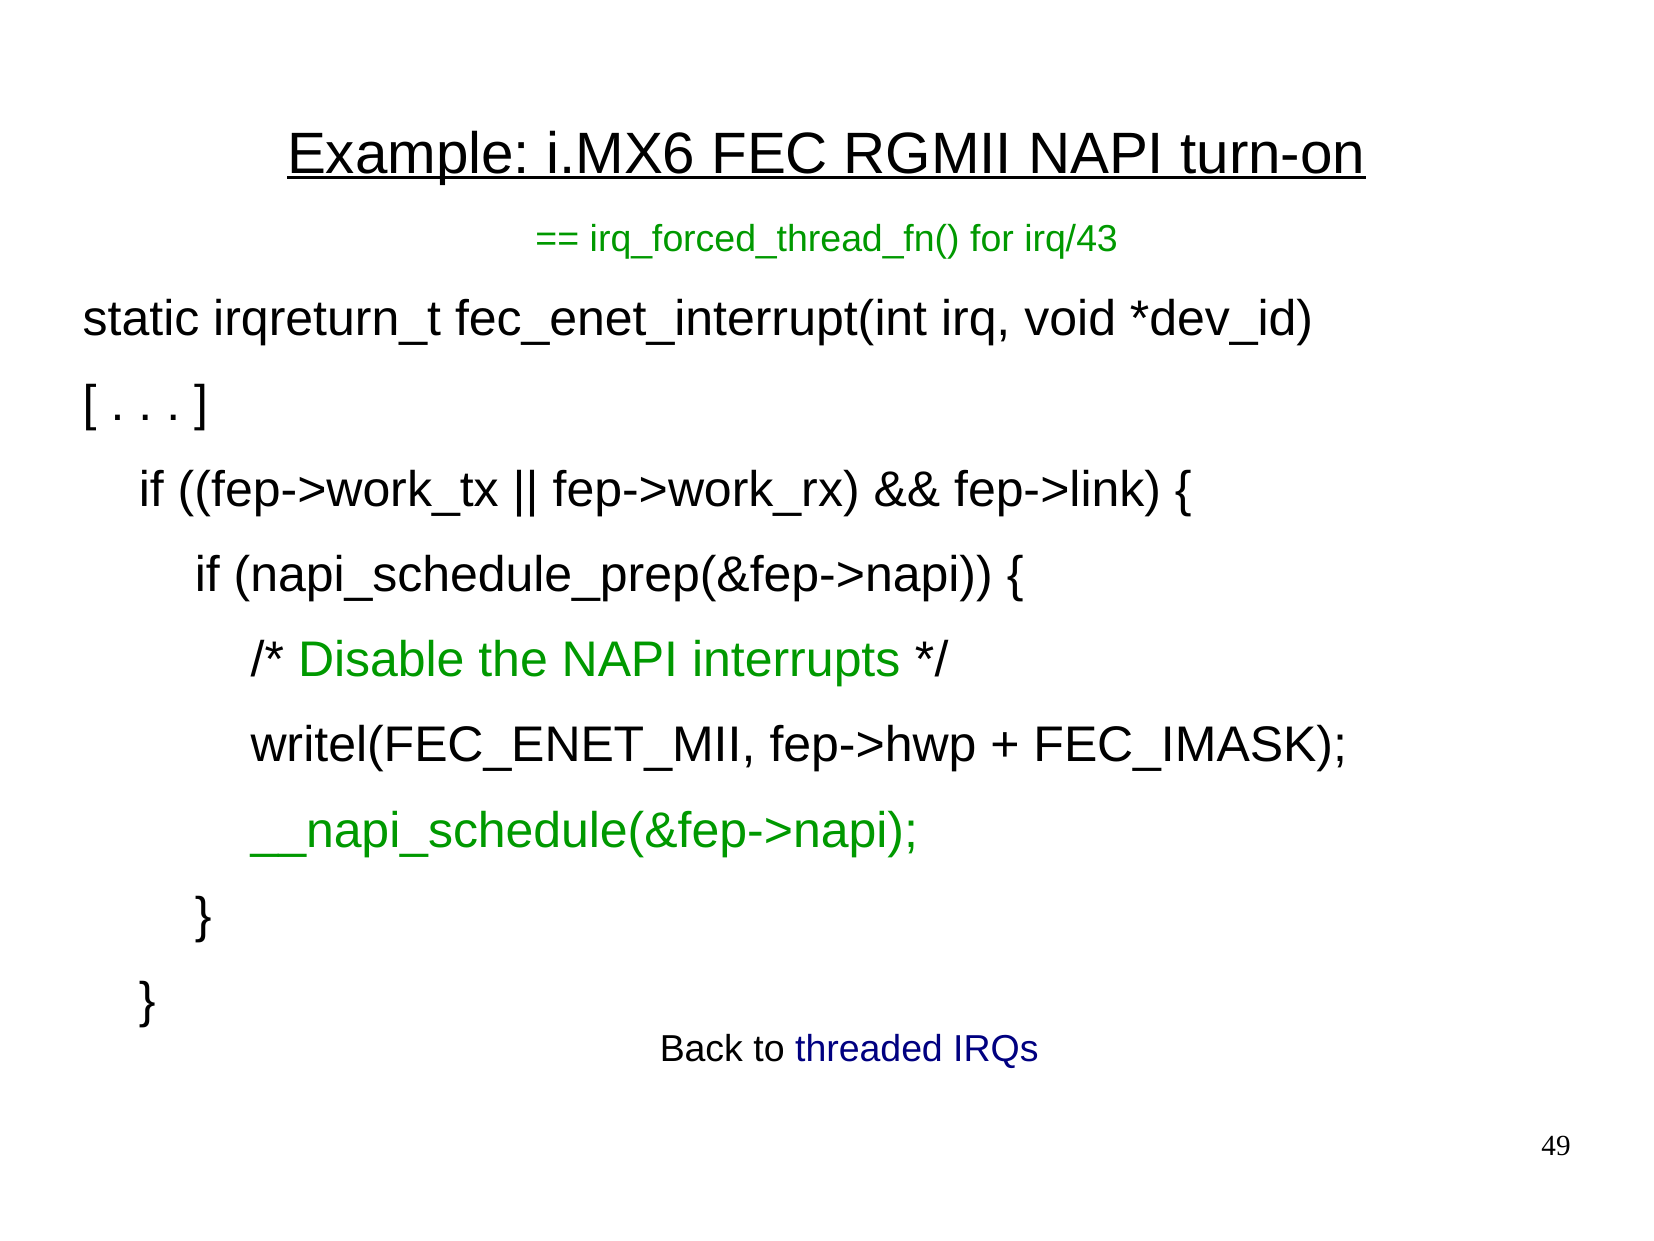

# Example: i.MX6 FEC RGMII NAPI turn-on
== irq_forced_thread_fn() for irq/43
static irqreturn_t fec_enet_interrupt(int irq, void *dev_id)
[ . . . ]
 if ((fep->work_tx || fep->work_rx) && fep->link) {
 if (napi_schedule_prep(&fep->napi)) {
 /* Disable the NAPI interrupts */
 writel(FEC_ENET_MII, fep->hwp + FEC_IMASK);
 __napi_schedule(&fep->napi);
 }
 }
Back to threaded IRQs
49